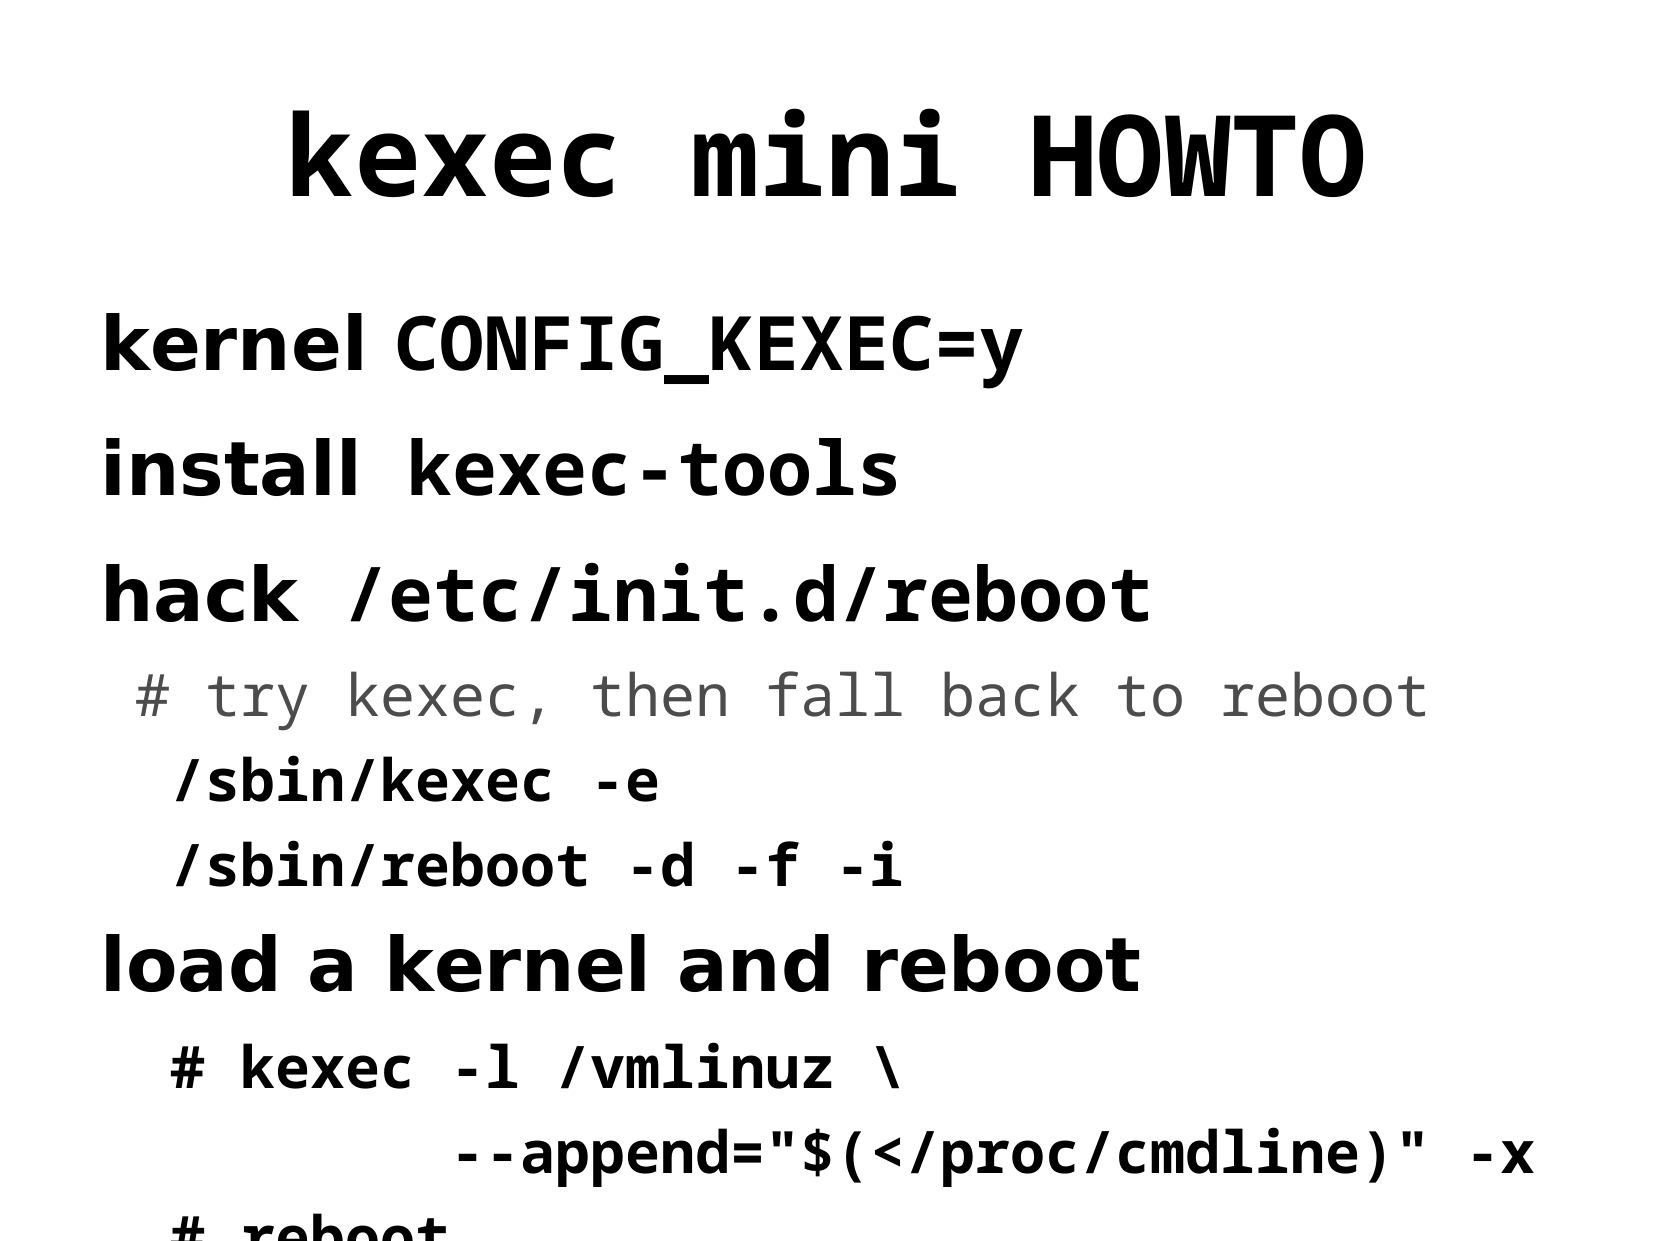

# kexec mini HOWTO
kernel CONFIG_KEXEC=y
install kexec-tools
hack /etc/init.d/reboot
 # try kexec, then fall back to reboot
 /sbin/kexec -e
 /sbin/reboot -d -f -i
load a kernel and reboot
 # kexec -l /vmlinuz \
 --append="$(</proc/cmdline)" -x
 # reboot